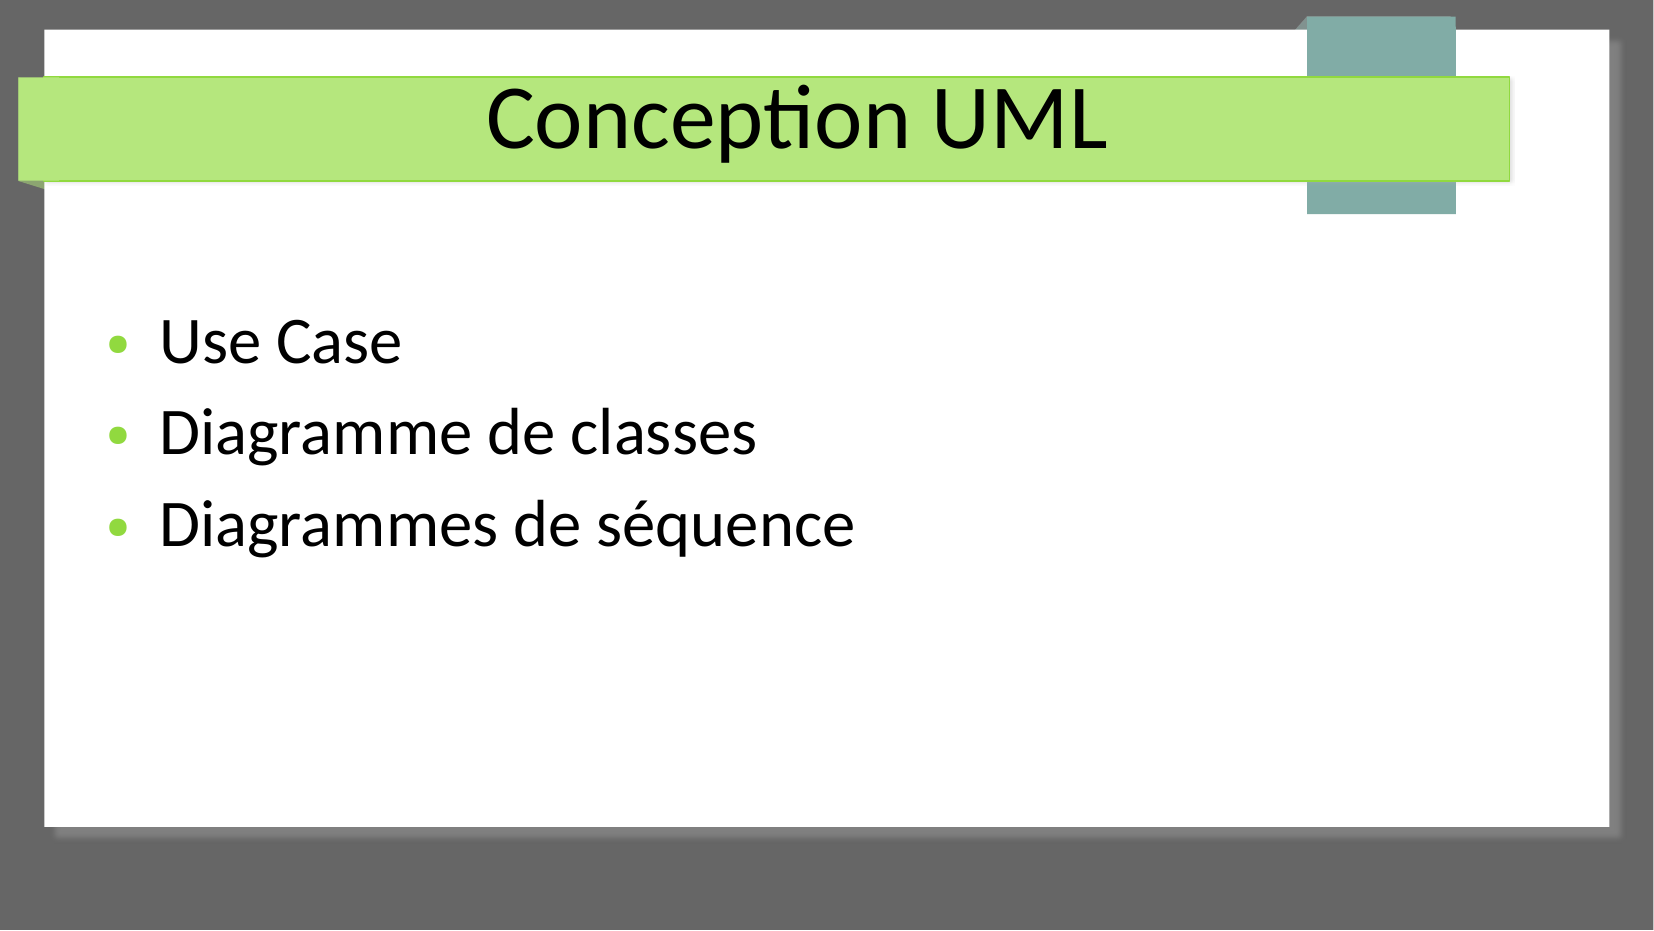

# Conception UML
Use Case
Diagramme de classes
Diagrammes de séquence